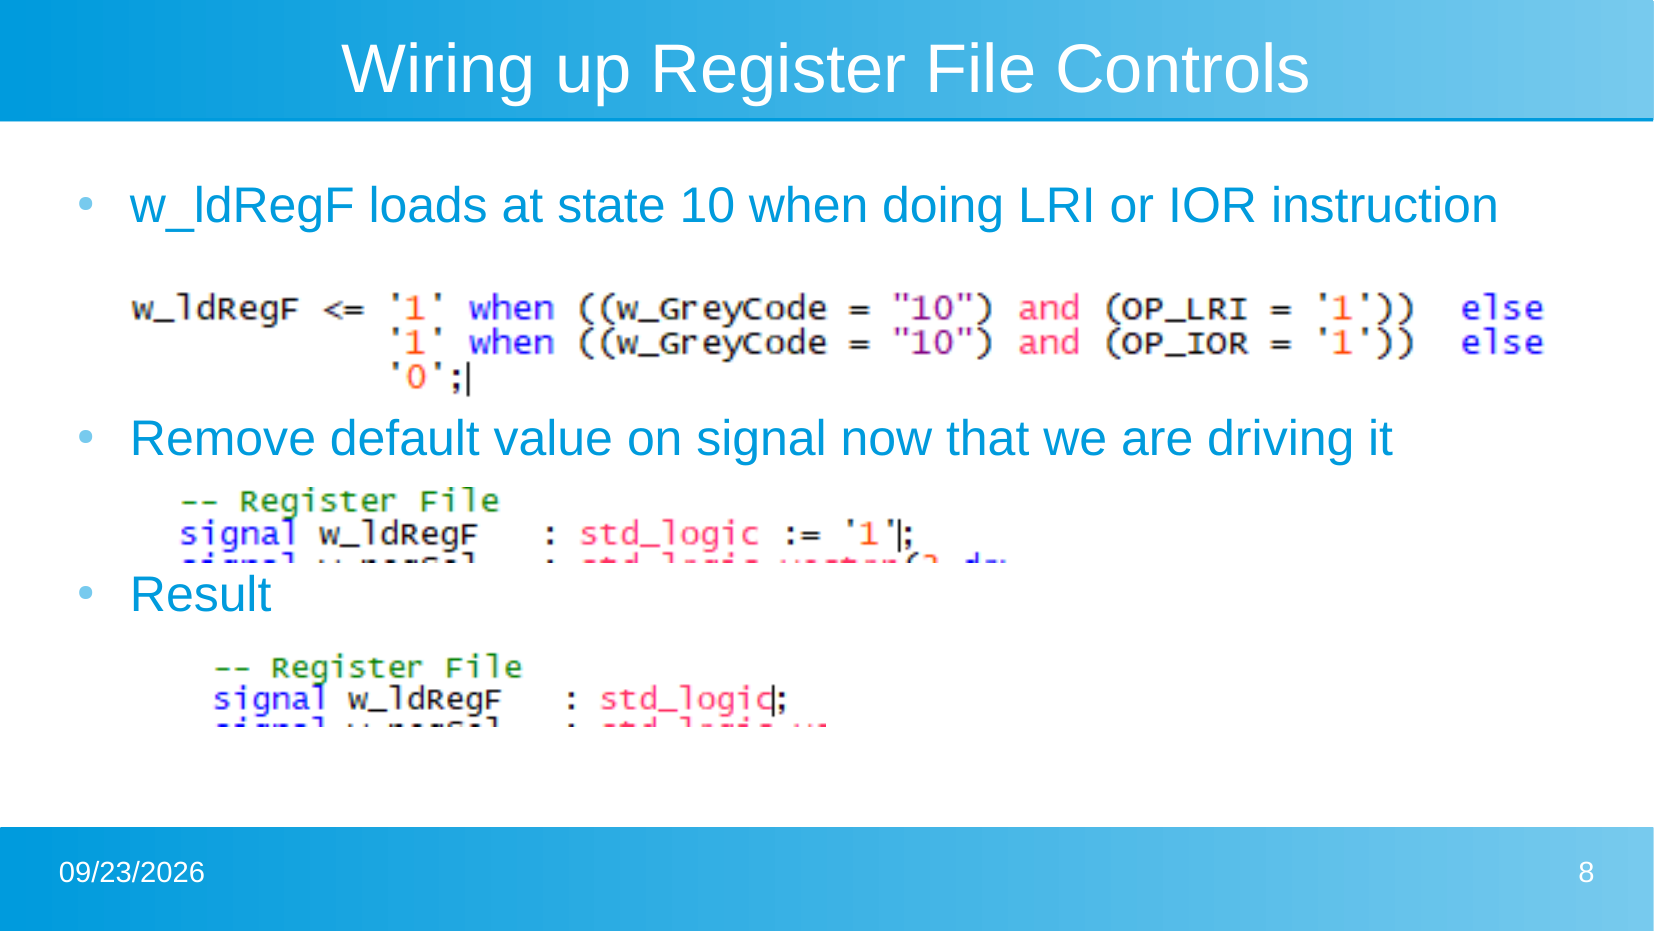

# Wiring up Register File Controls
w_ldRegF loads at state 10 when doing LRI or IOR instruction
Remove default value on signal now that we are driving it
Result
8